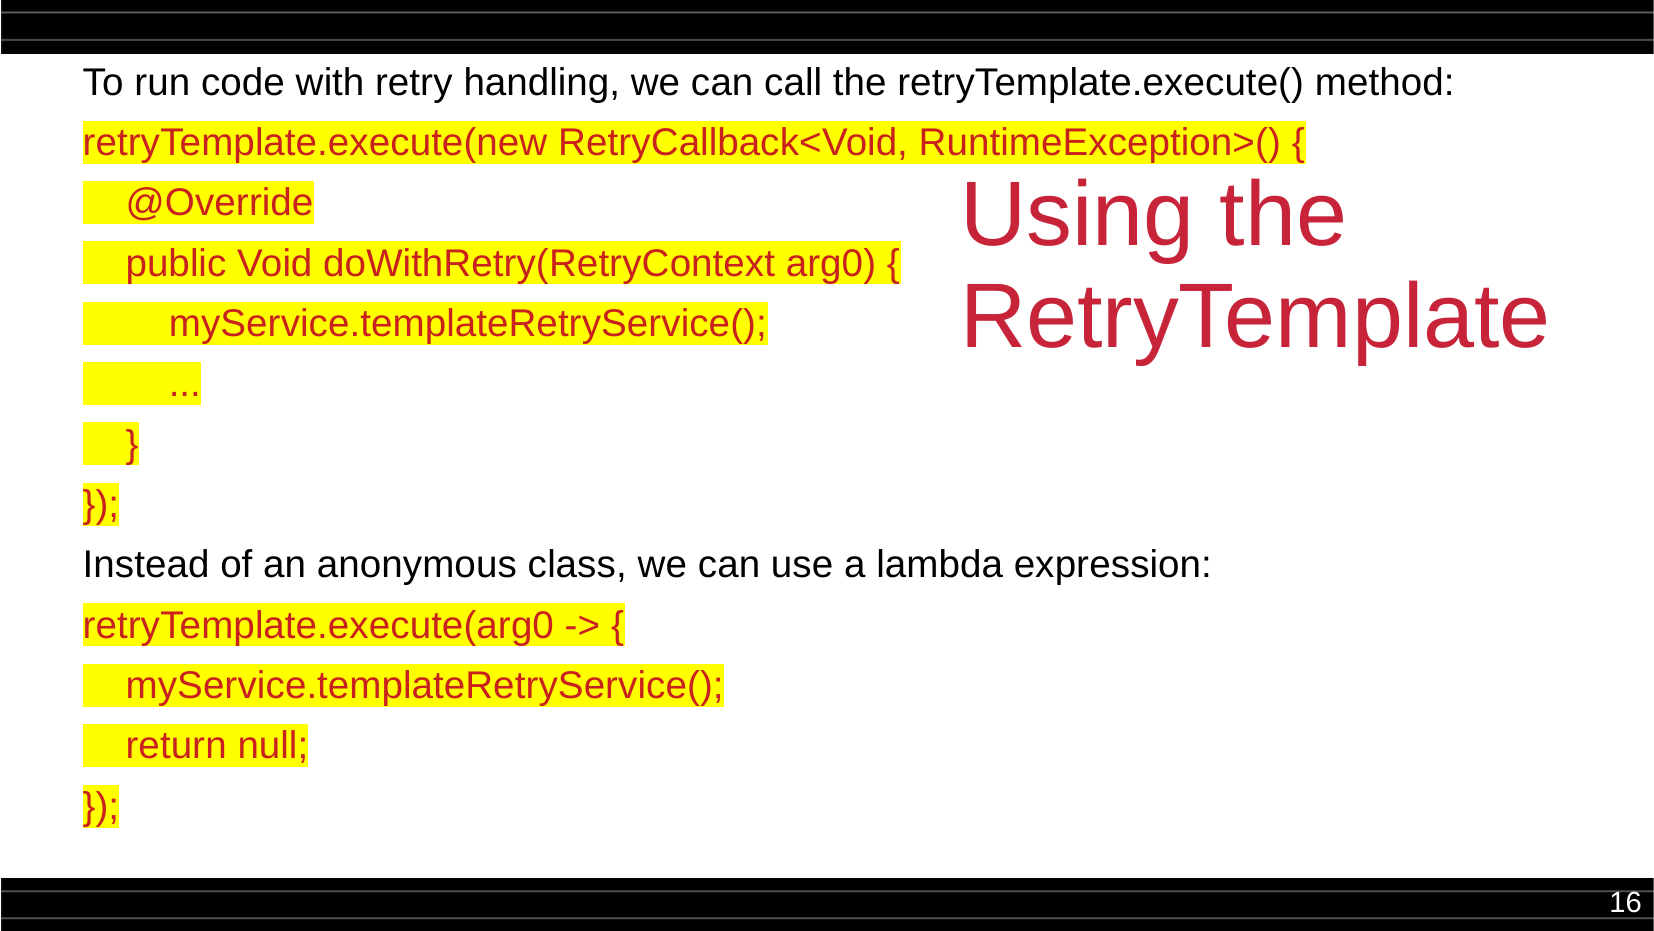

To run code with retry handling, we can call the retryTemplate.execute() method:
retryTemplate.execute(new RetryCallback<Void, RuntimeException>() {
 @Override
 public Void doWithRetry(RetryContext arg0) {
 myService.templateRetryService();
 ...
 }
});
Instead of an anonymous class, we can use a lambda expression:
retryTemplate.execute(arg0 -> {
 myService.templateRetryService();
 return null;
});
# Using the RetryTemplate